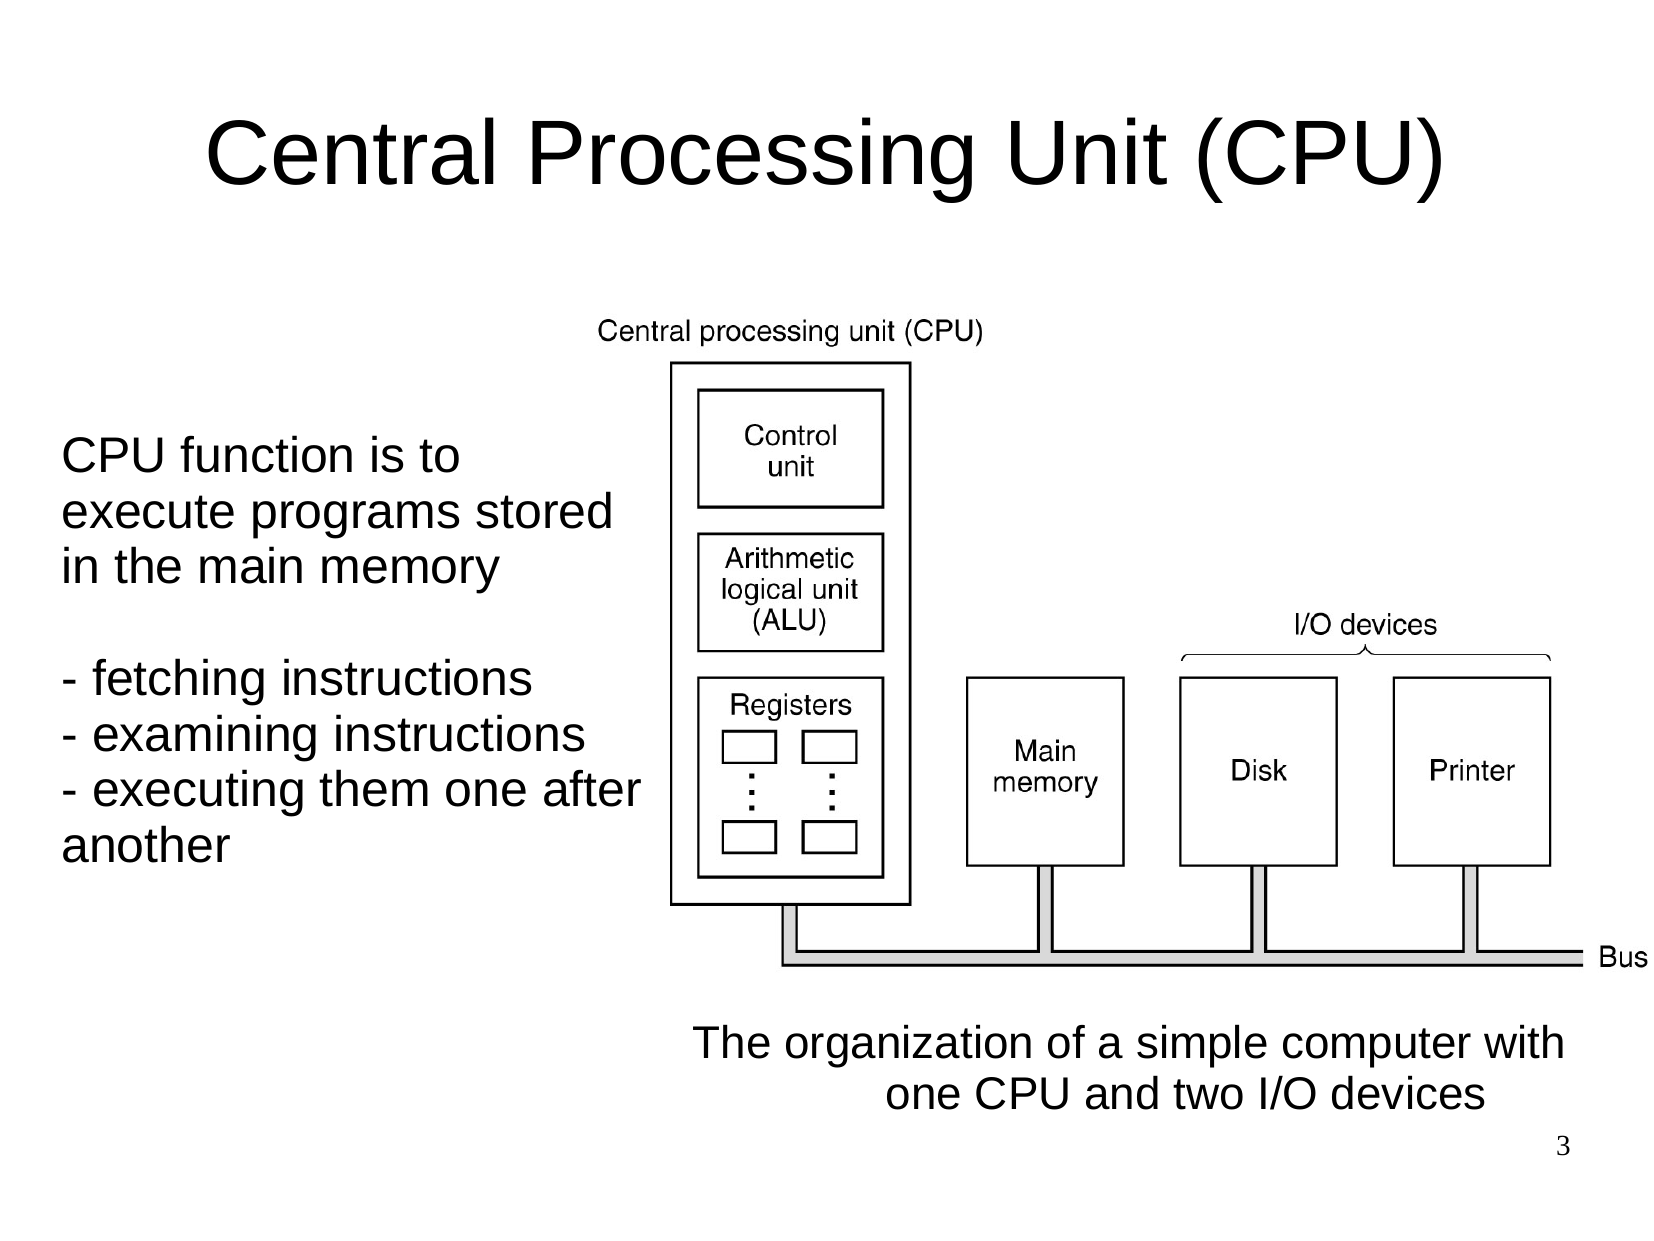

# Central Processing Unit (CPU)
CPU function is to execute programs stored in the main memory
- fetching instructions
- examining instructions
- executing them one after another
The organization of a simple computer with
one CPU and two I/O devices
3